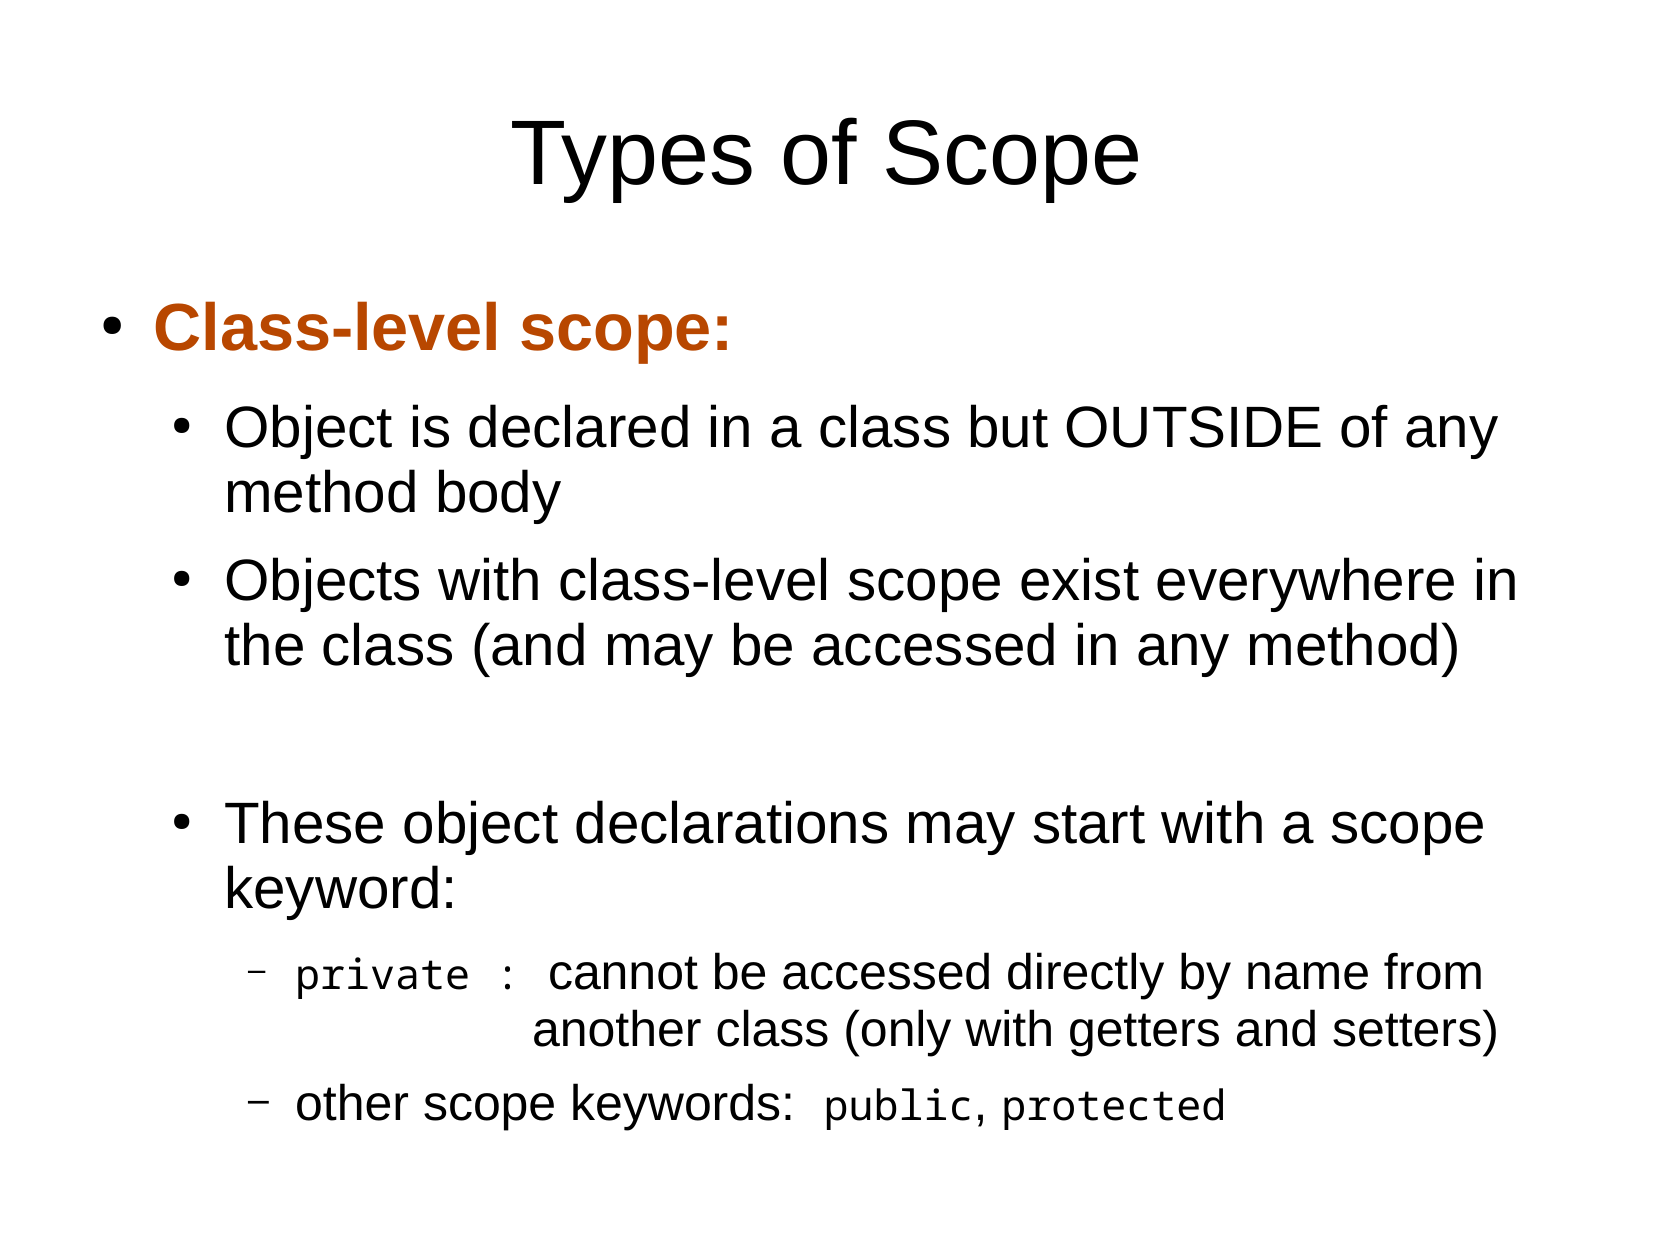

# Types of Scope
Class-level scope:
Object is declared in a class but OUTSIDE of any method body
Objects with class-level scope exist everywhere in the class (and may be accessed in any method)
These object declarations may start with a scope keyword:
private : cannot be accessed directly by name from another class (only with getters and setters)
other scope keywords: public, protected